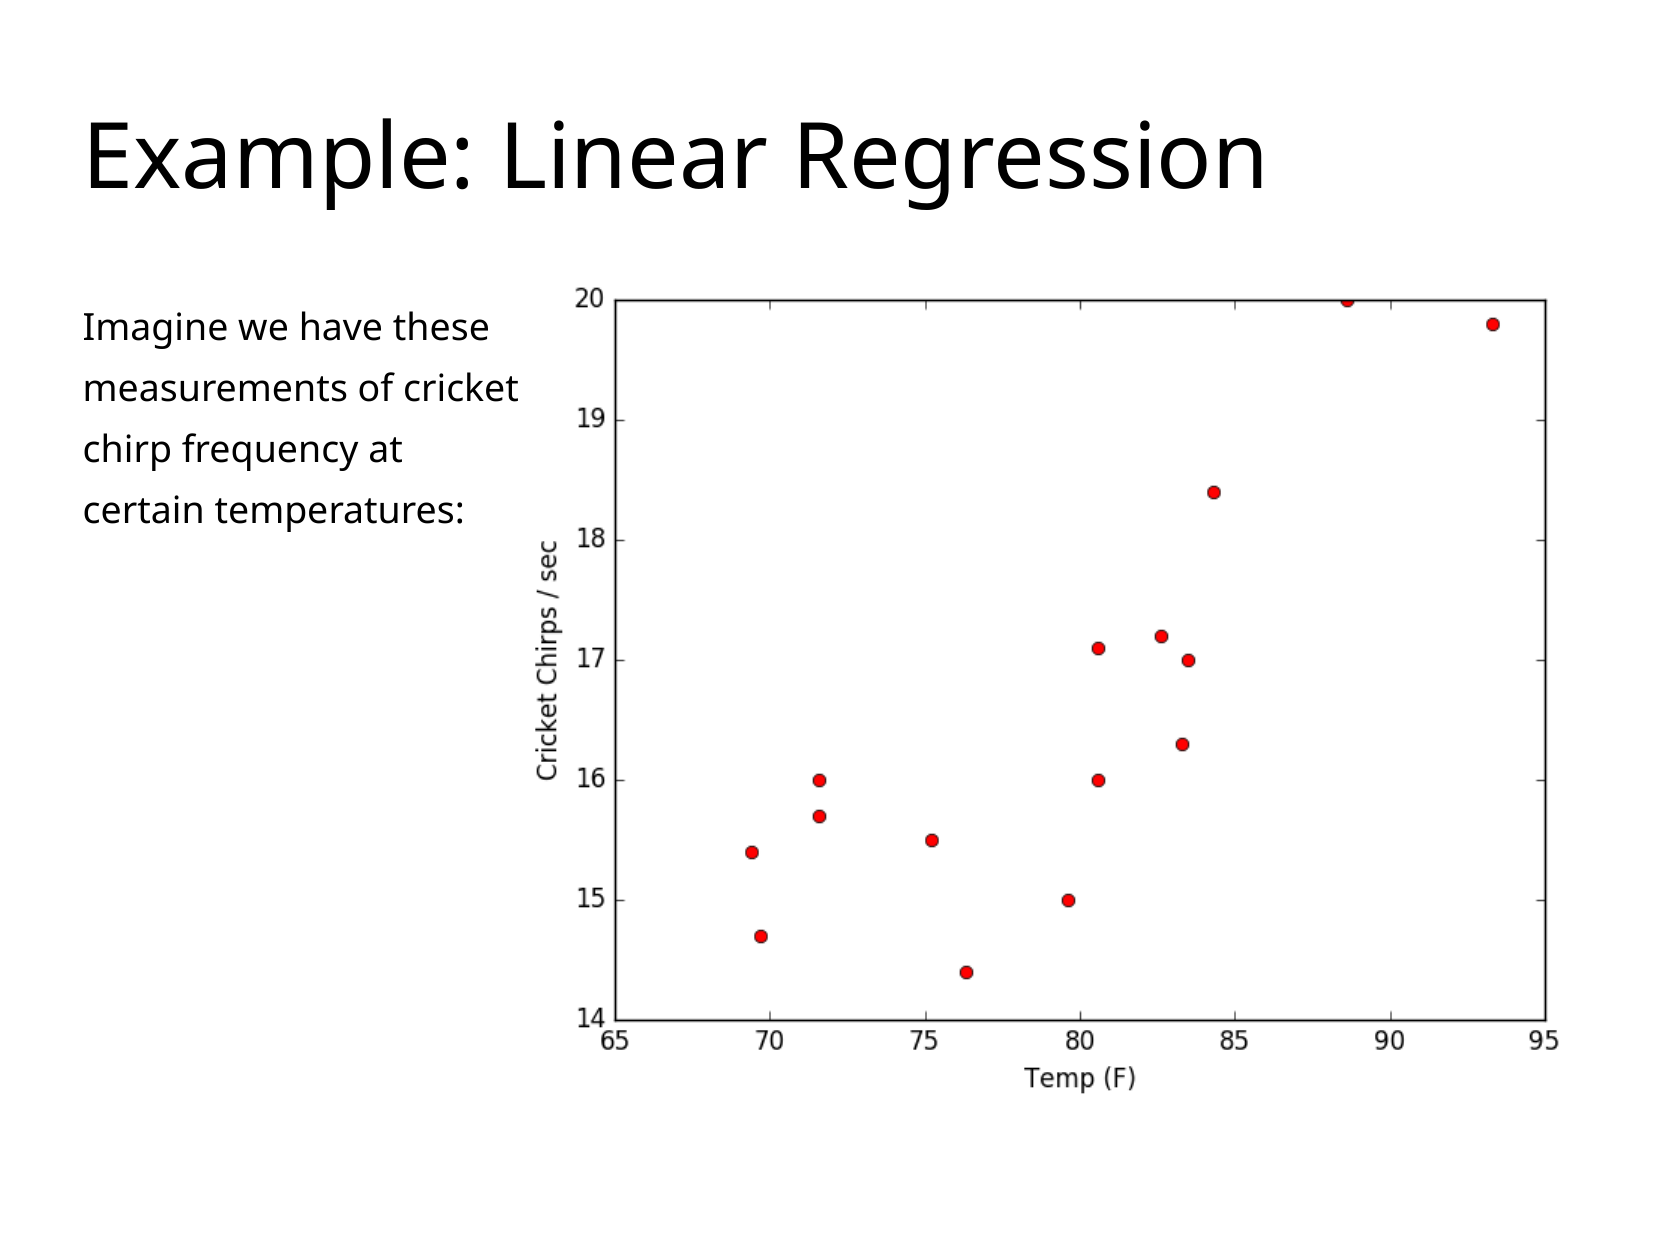

# Example: Linear Regression
Imagine we have these measurements of cricket chirp frequency at certain temperatures: